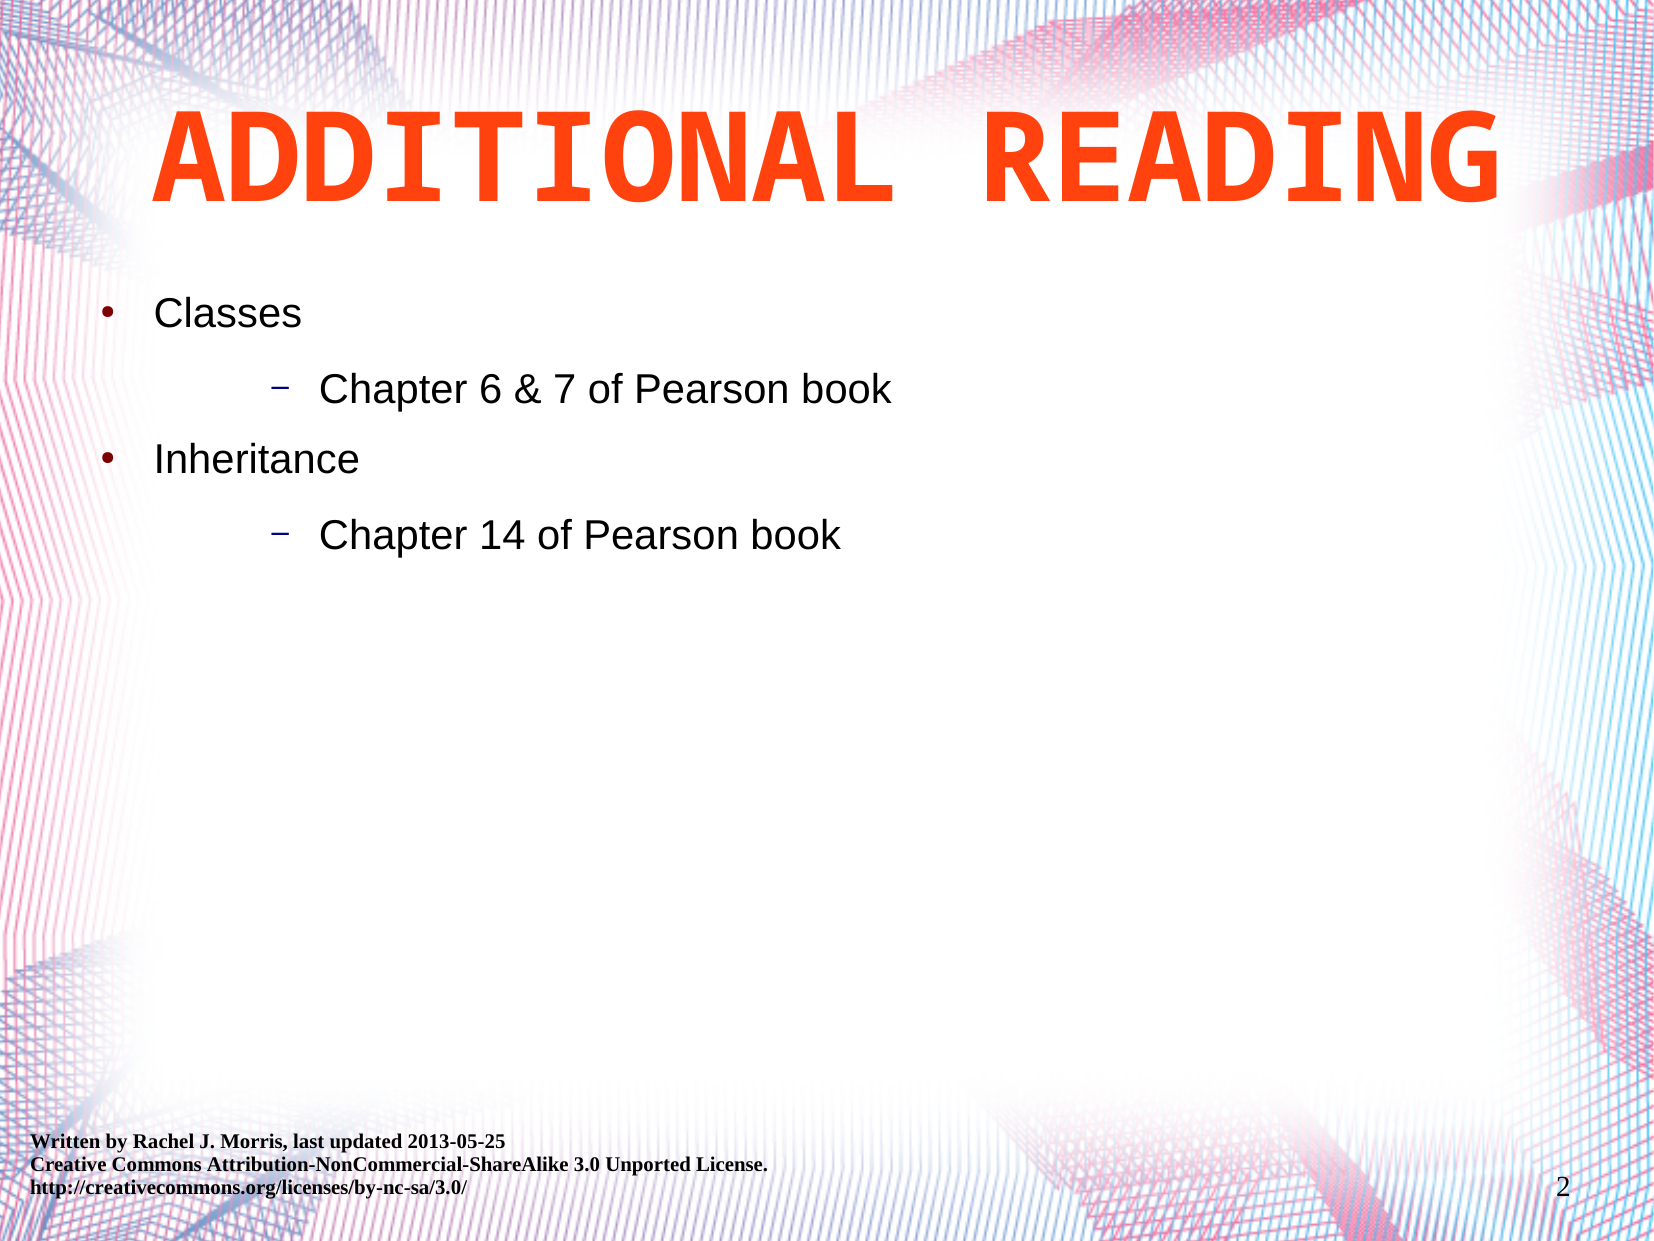

ADDITIONAL READING
# Classes
Chapter 6 & 7 of Pearson book
Inheritance
Chapter 14 of Pearson book
2